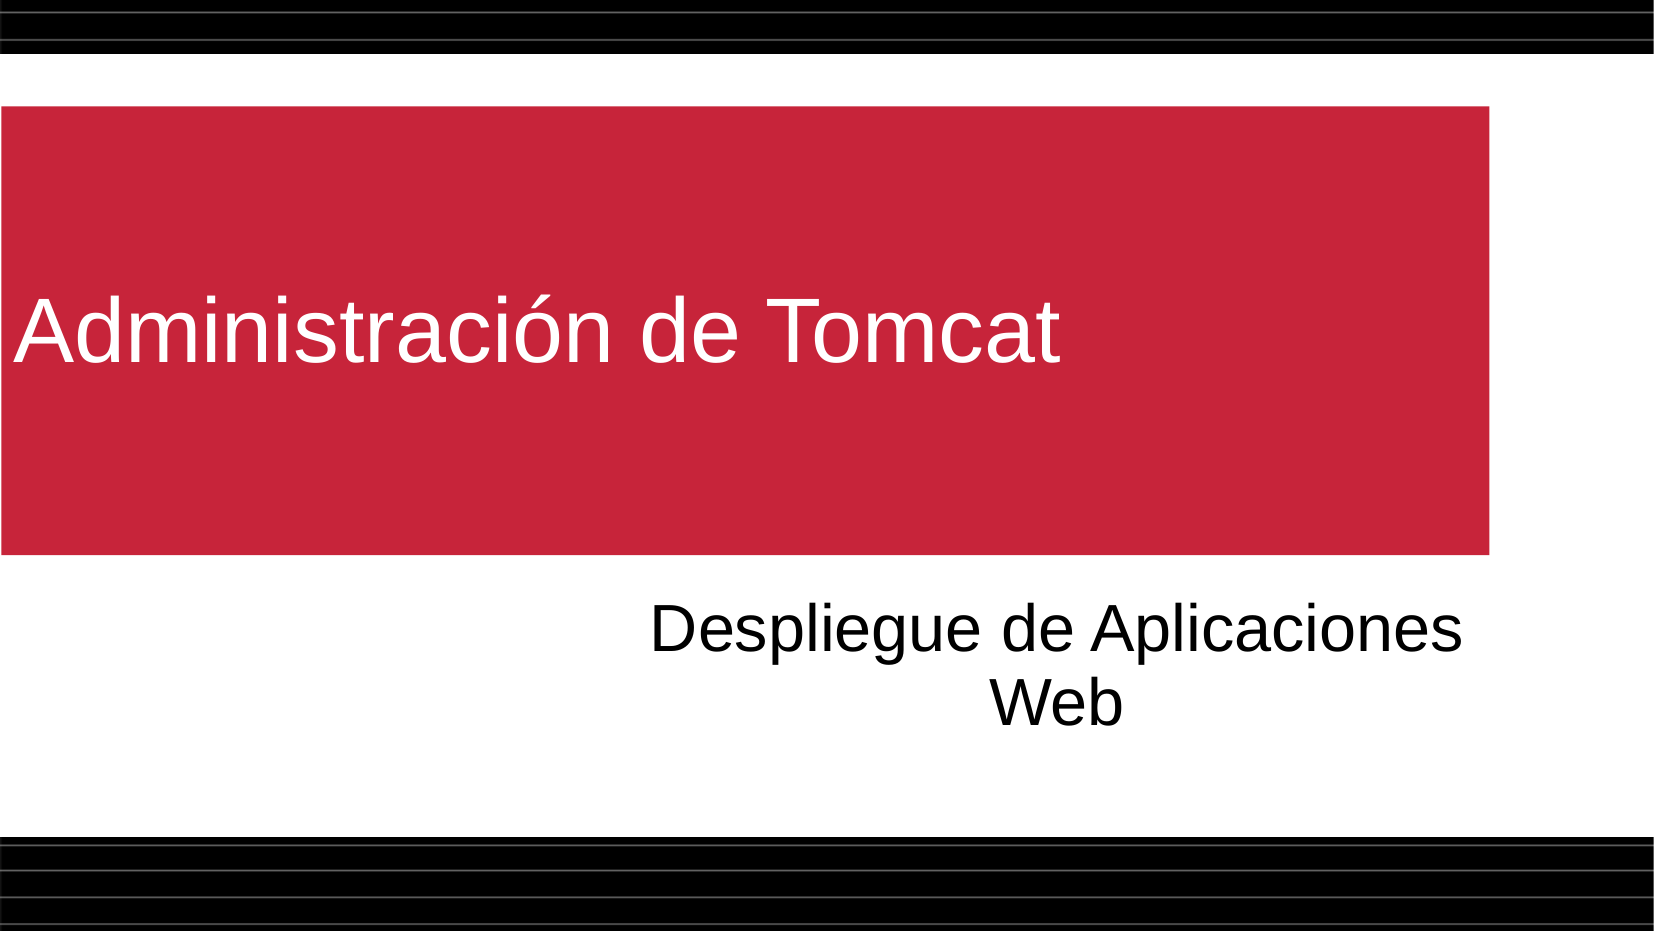

# Administración de Tomcat
Despliegue de Aplicaciones Web